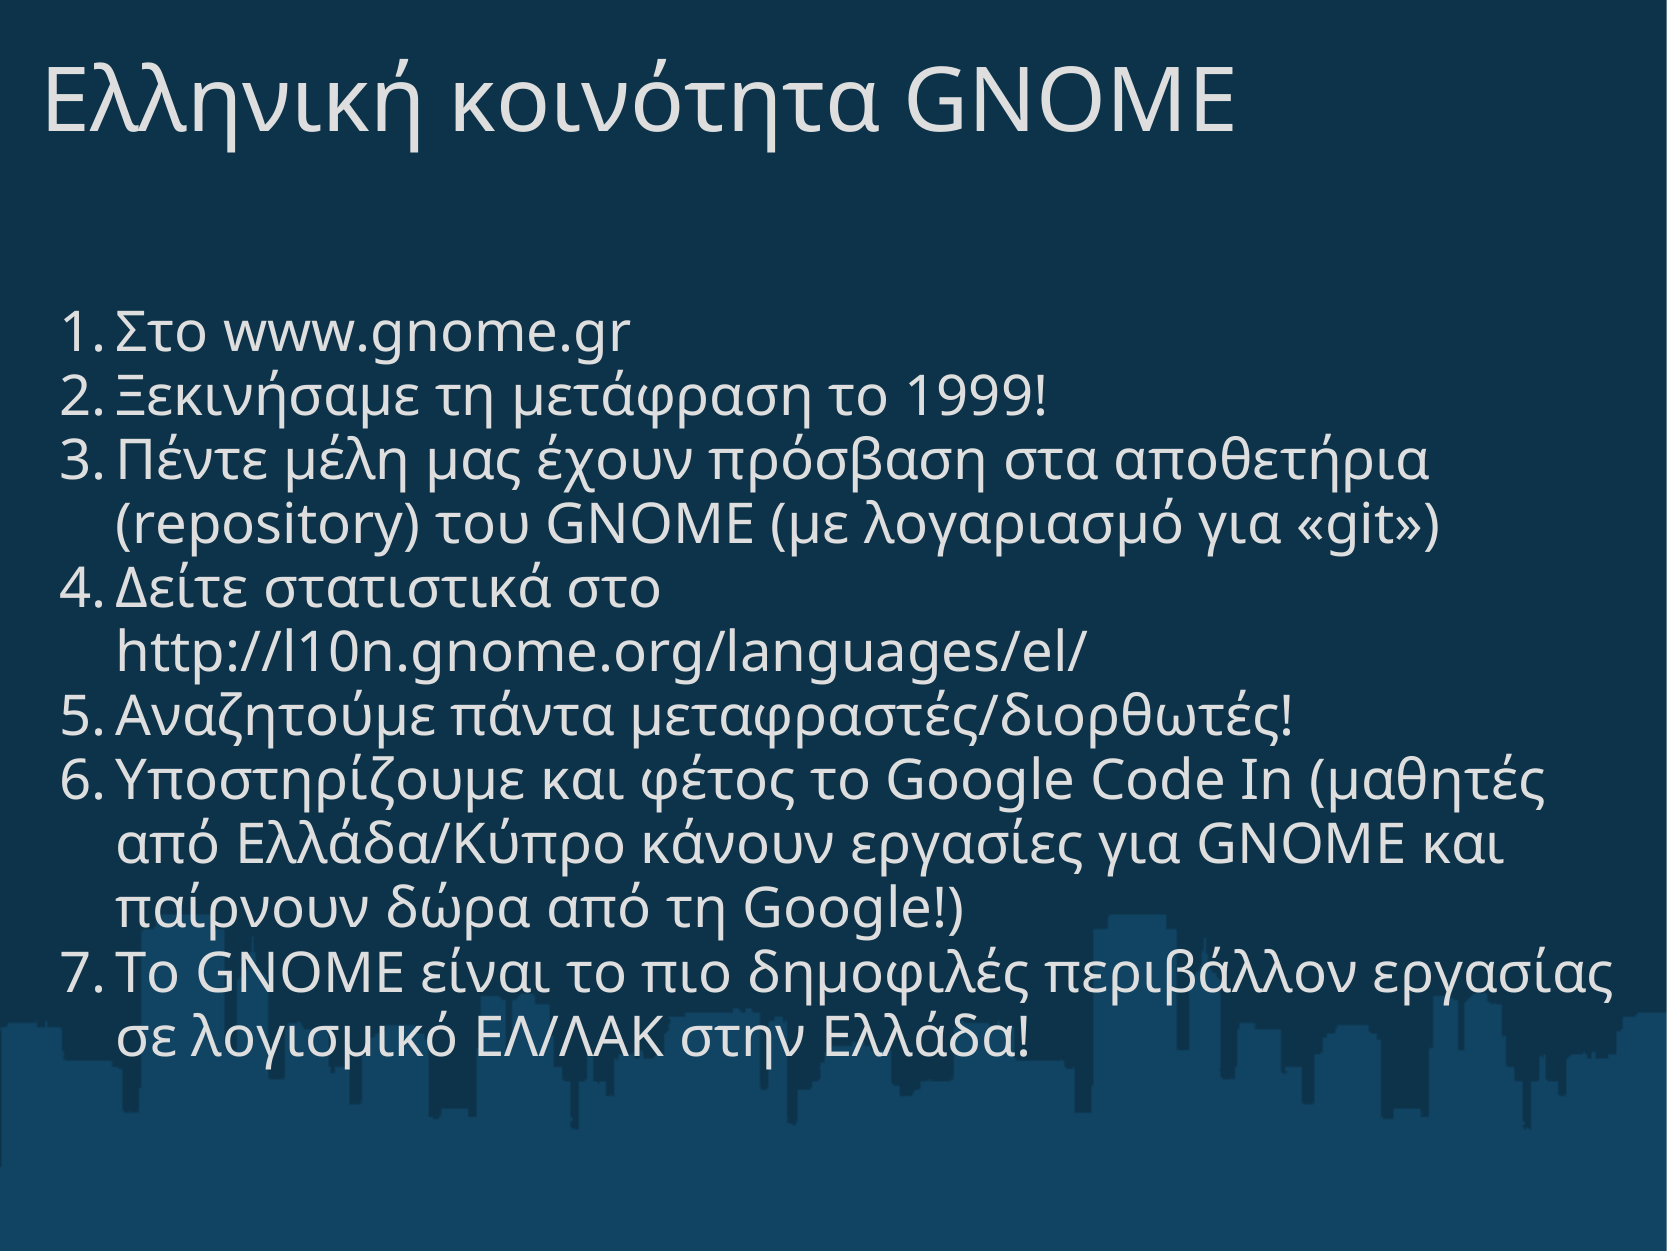

# Ελληνική κοινότητα GNOME
Στο www.gnome.gr
Ξεκινήσαμε τη μετάφραση το 1999!
Πέντε μέλη μας έχουν πρόσβαση στα αποθετήρια (repository) του GNOME (με λογαριασμό για «git»)
Δείτε στατιστικά στο http://l10n.gnome.org/languages/el/
Αναζητούμε πάντα μεταφραστές/διορθωτές!
Υποστηρίζουμε και φέτος το Google Code In (μαθητές από Ελλάδα/Κύπρο κάνουν εργασίες για GNOME και παίρνουν δώρα από τη Google!)
Το GNOME είναι το πιο δημοφιλές περιβάλλον εργασίας σε λογισμικό ΕΛ/ΛΑΚ στην Ελλάδα!